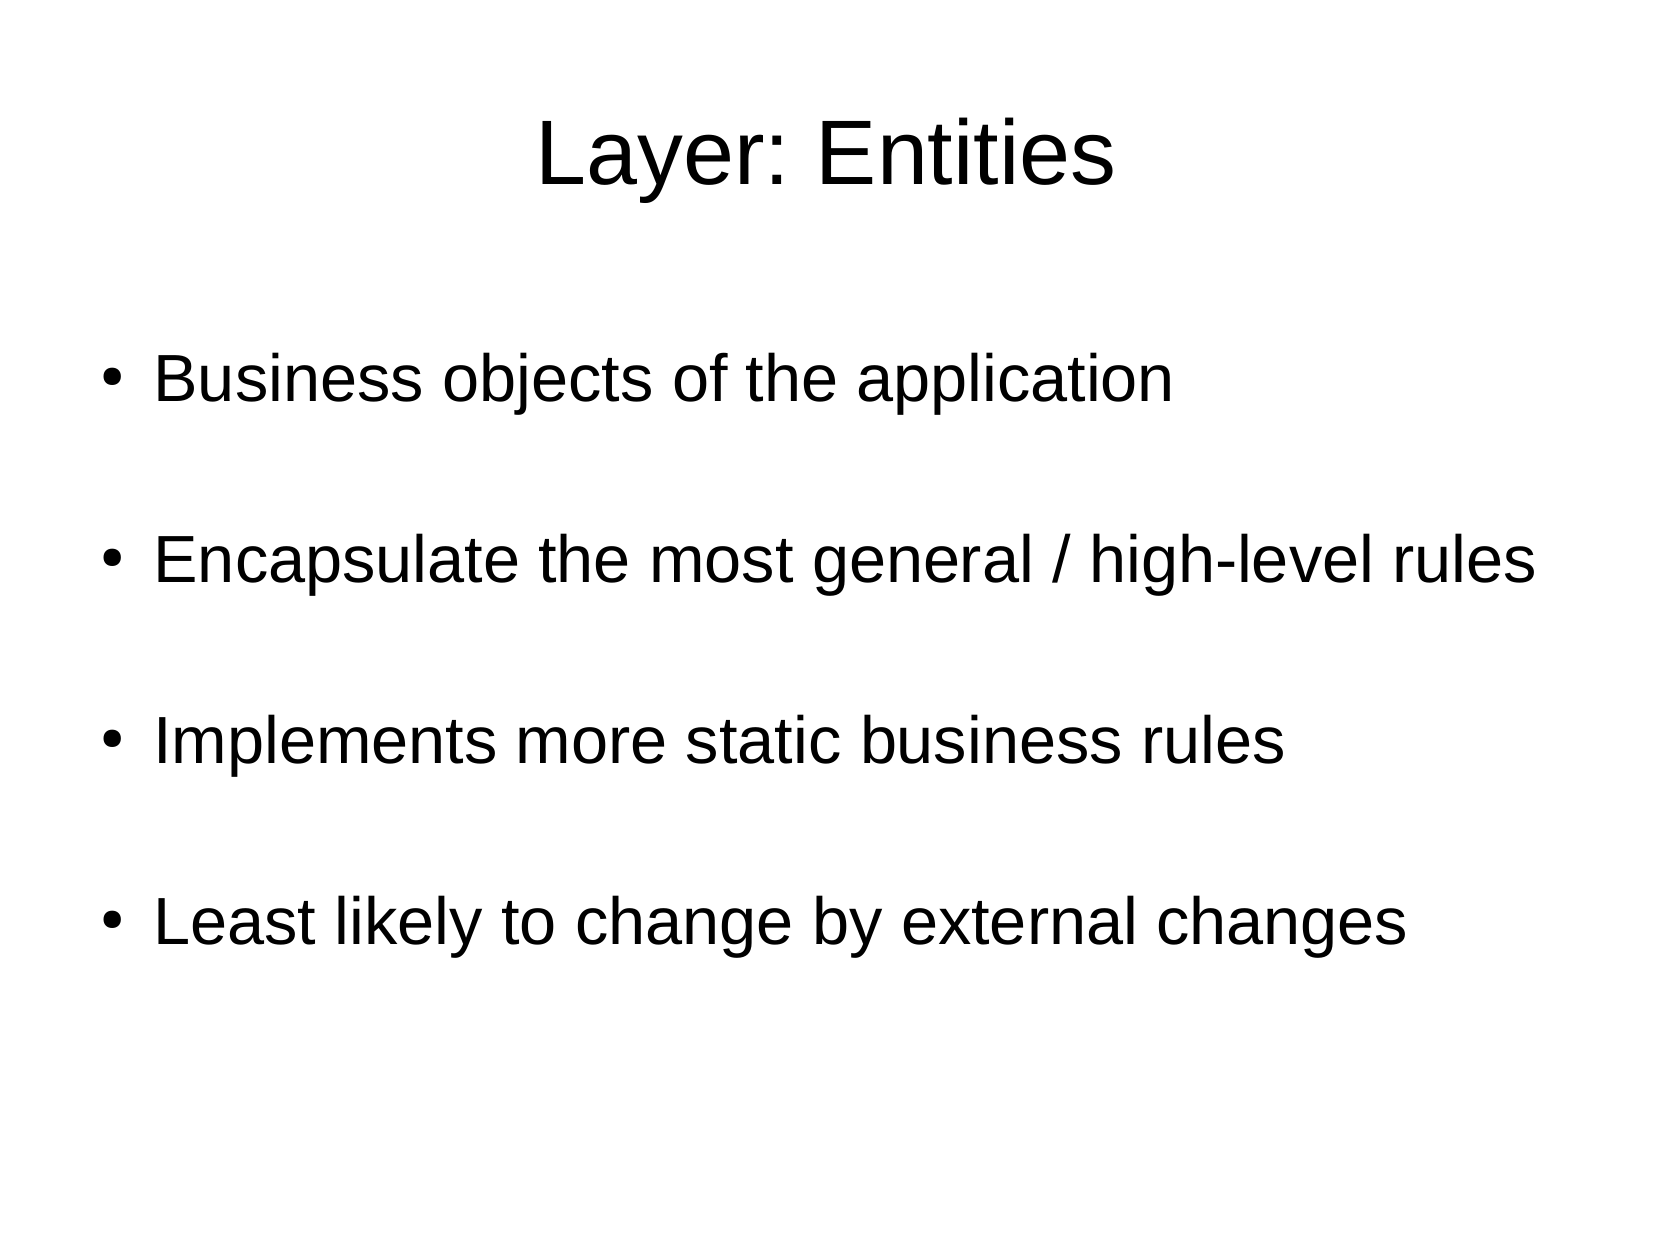

# Layer: Entities
Business objects of the application
Encapsulate the most general / high-level rules
Implements more static business rules
Least likely to change by external changes